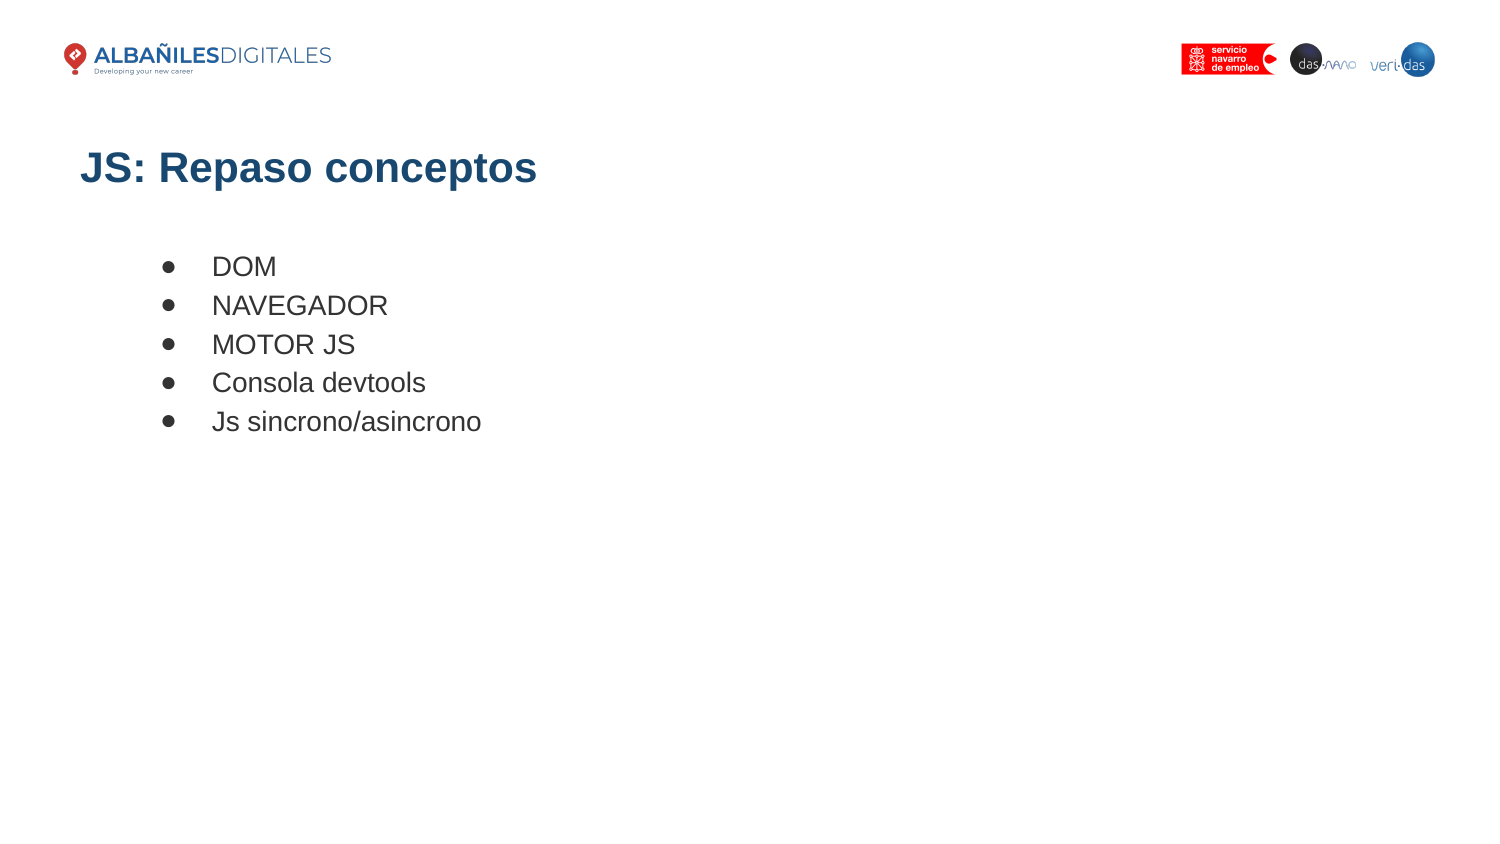

JS: Repaso conceptos
DOM
NAVEGADOR
MOTOR JS
Consola devtools
Js sincrono/asincrono